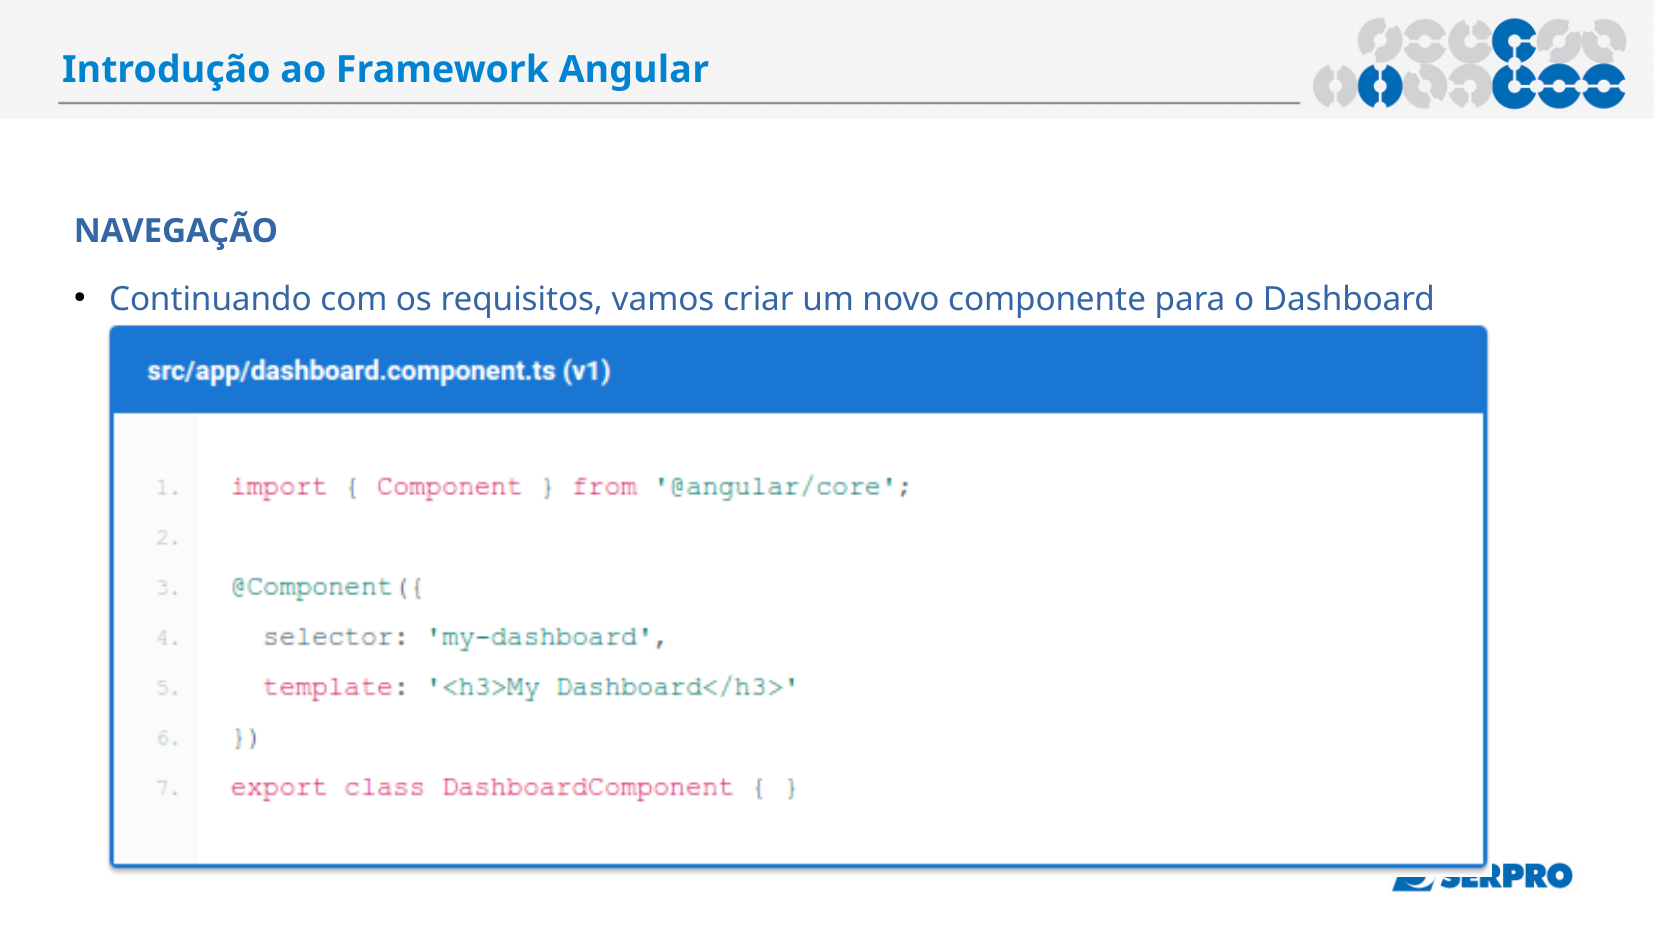

Introdução ao Framework Angular
NAVEGAÇÃO
Continuando com os requisitos, vamos criar um novo componente para o Dashboard